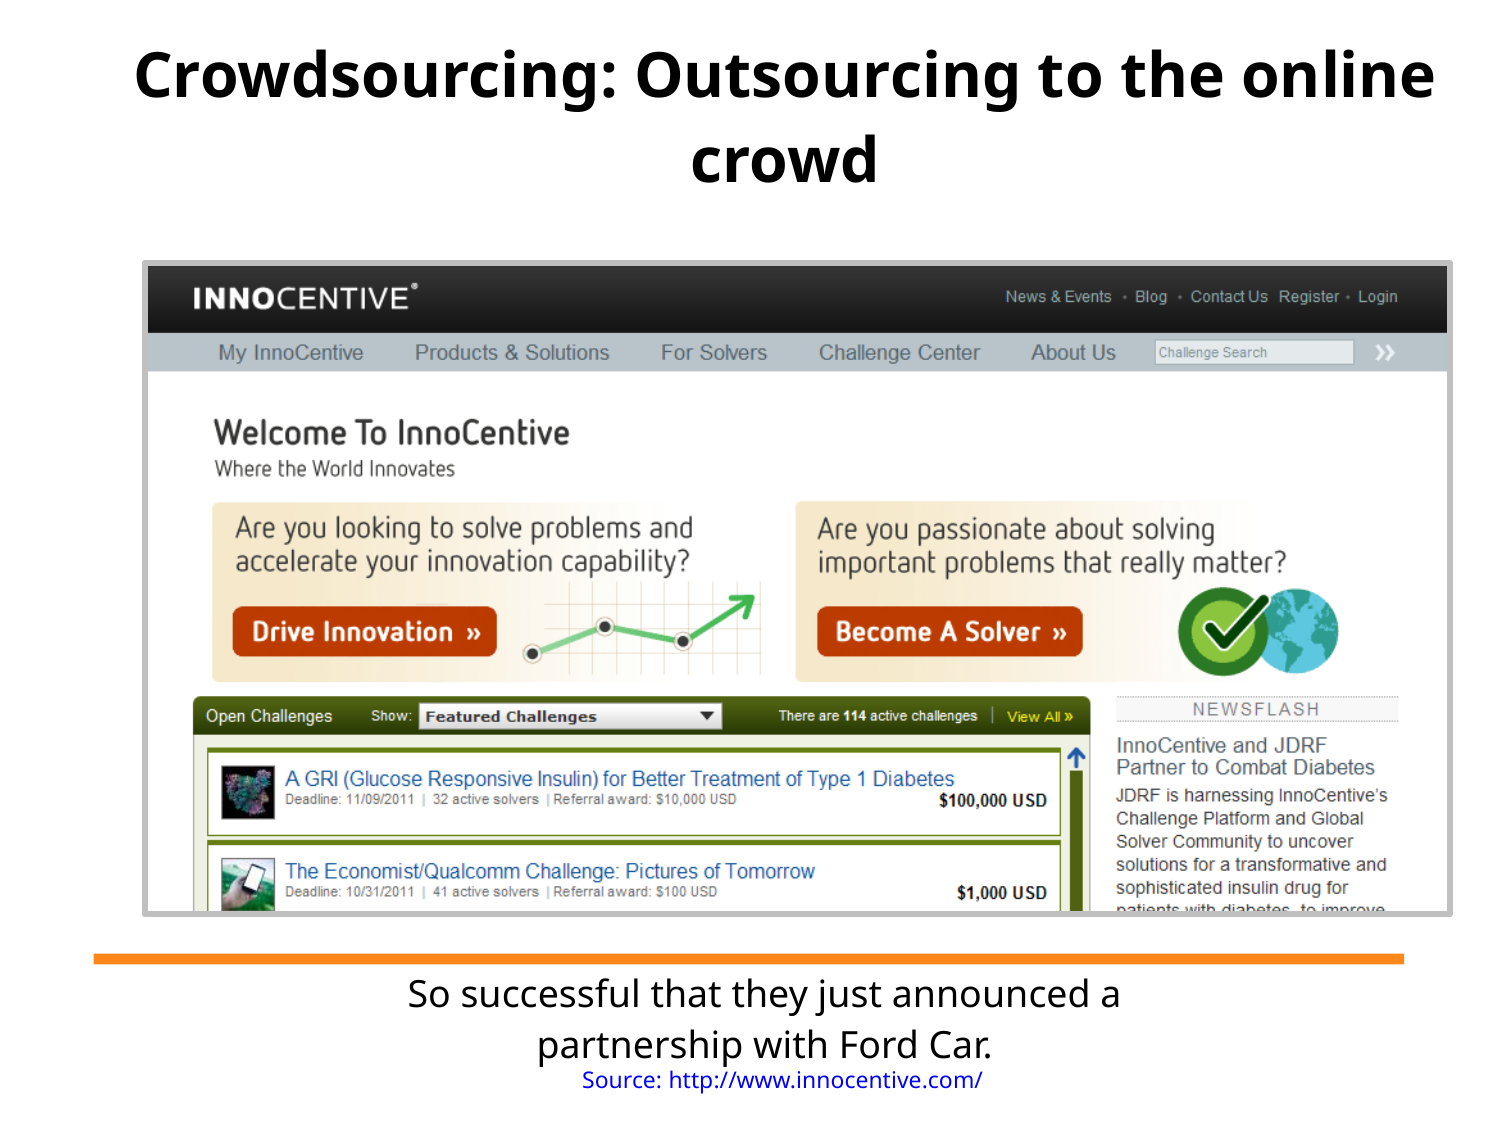

# Crowdsourcing: Outsourcing to the online crowd
So successful that they just announced a partnership with Ford Car.
Source: http://www.innocentive.com/